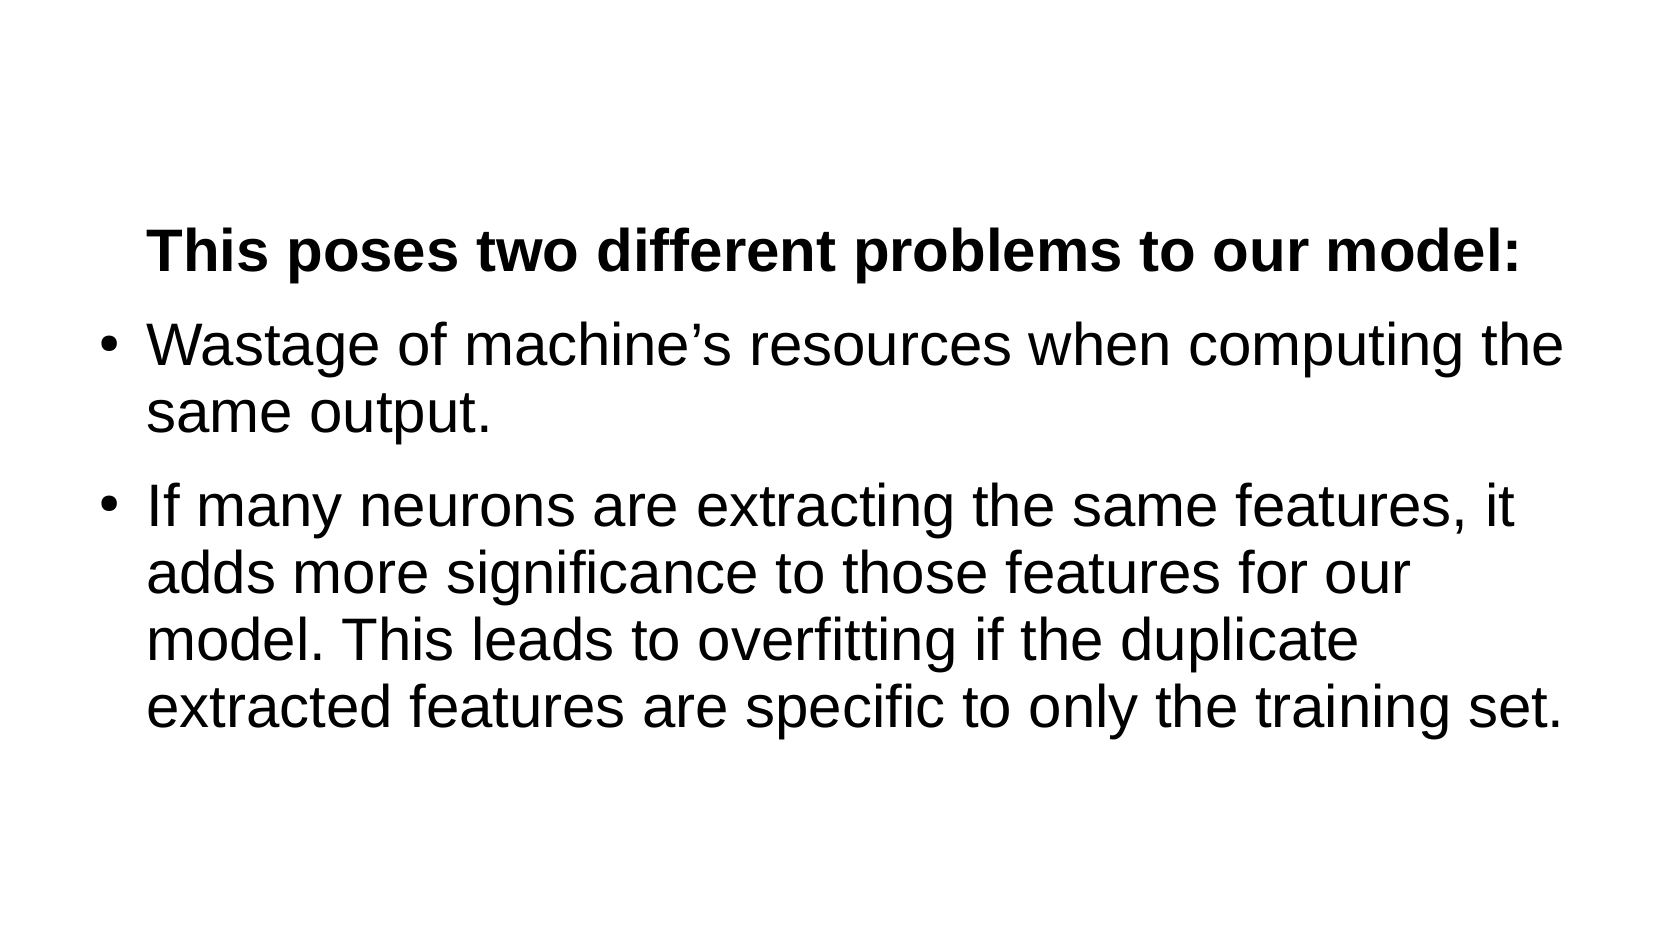

# This poses two different problems to our model:
Wastage of machine’s resources when computing the same output.
If many neurons are extracting the same features, it adds more significance to those features for our model. This leads to overfitting if the duplicate extracted features are specific to only the training set.